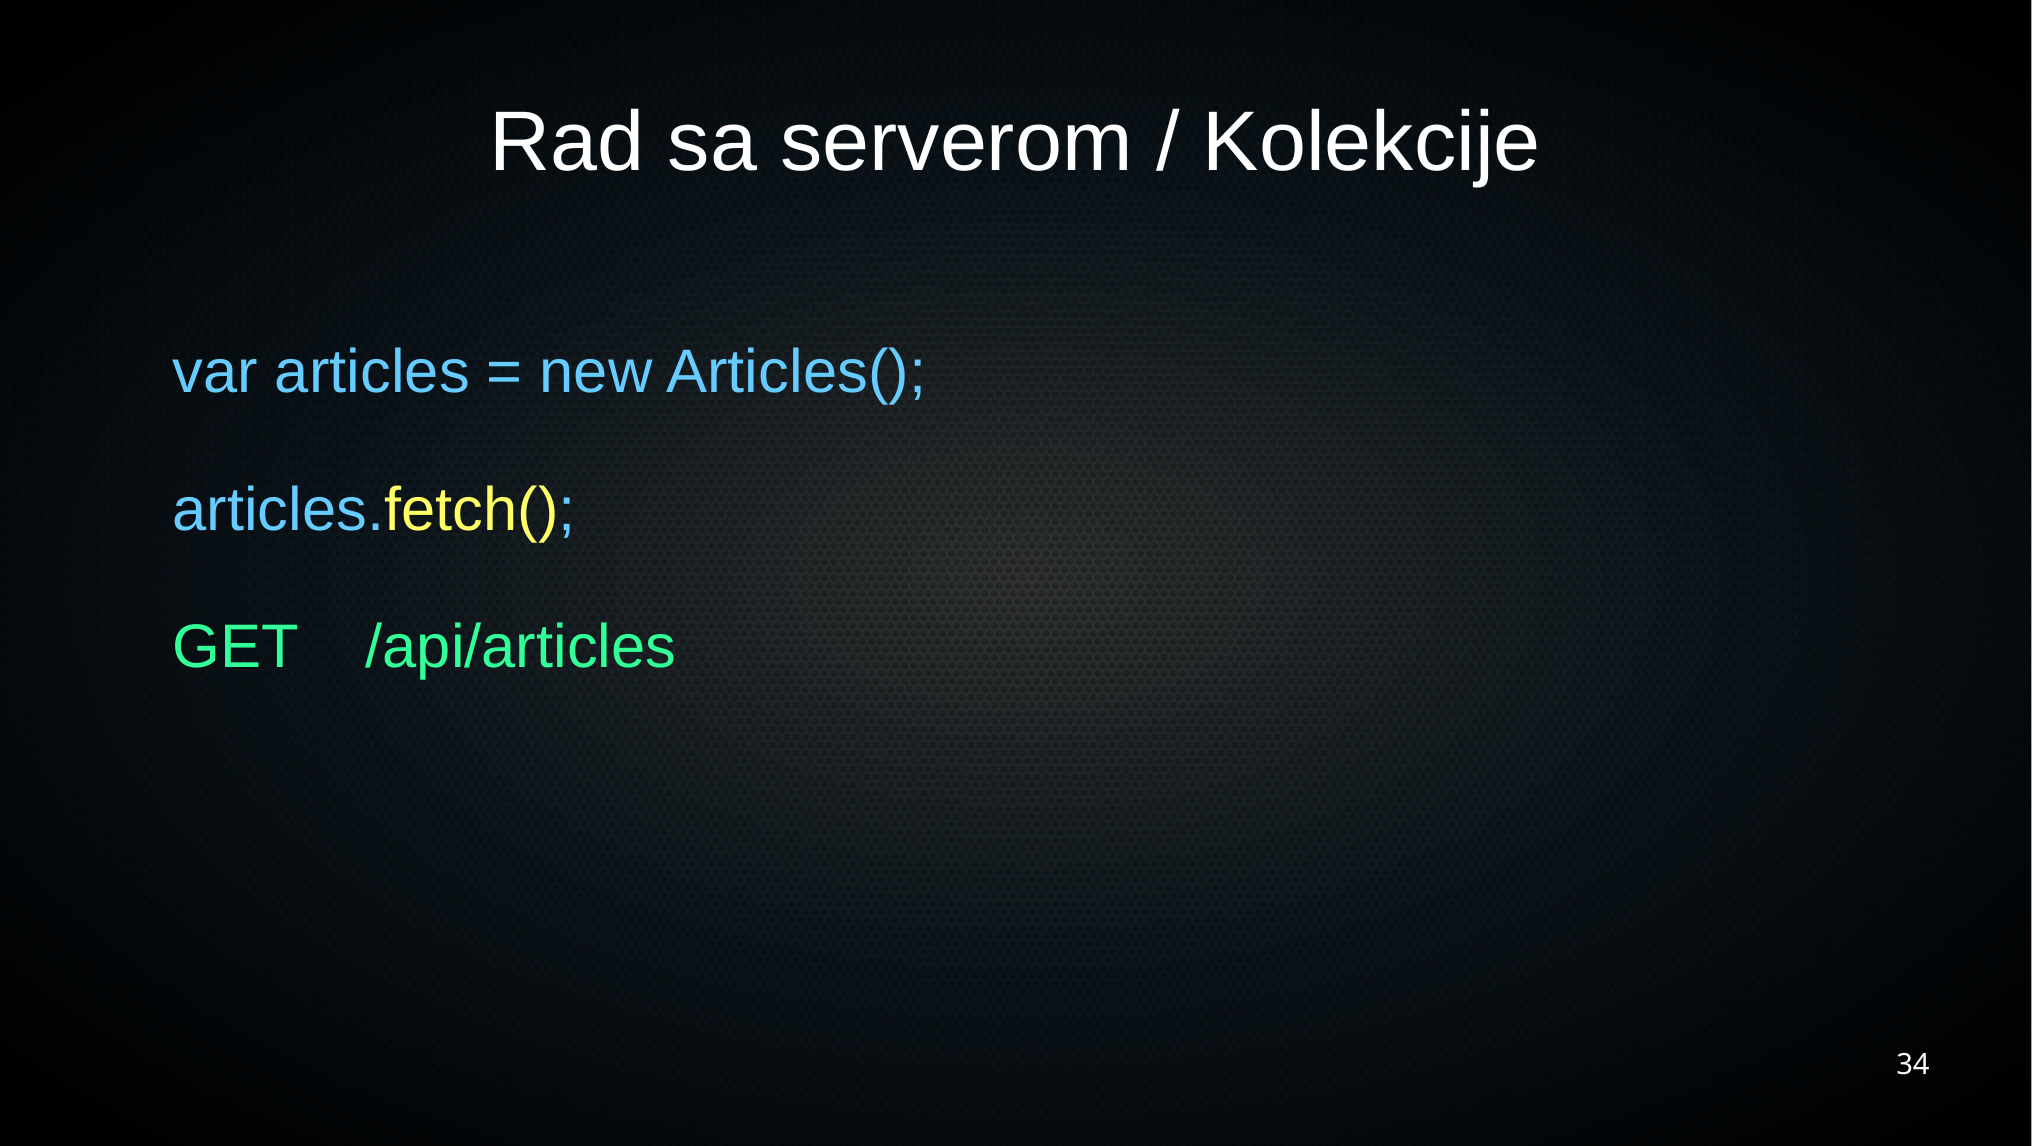

# Rad sa serverom / Kolekcije
var articles = new Articles();
articles.fetch();
GET /api/articles
34